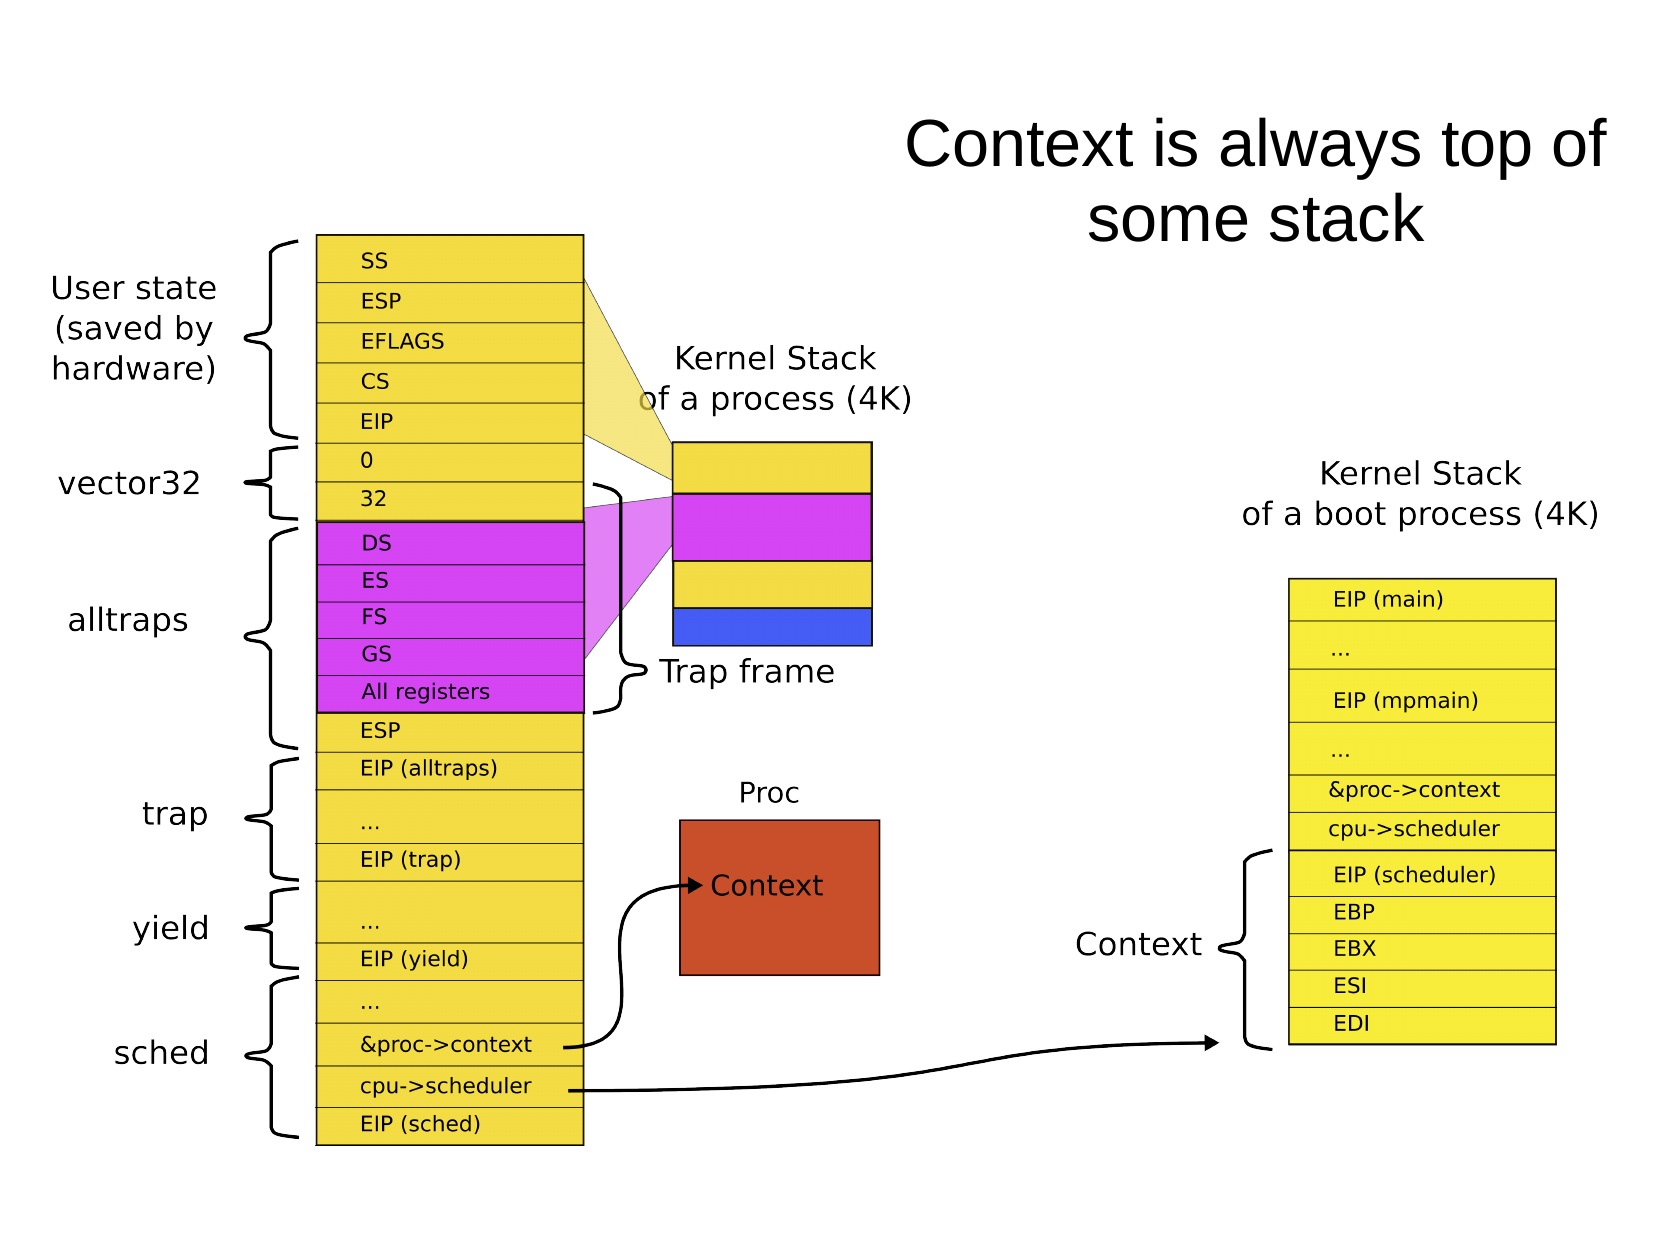

# Context is always top of some stack